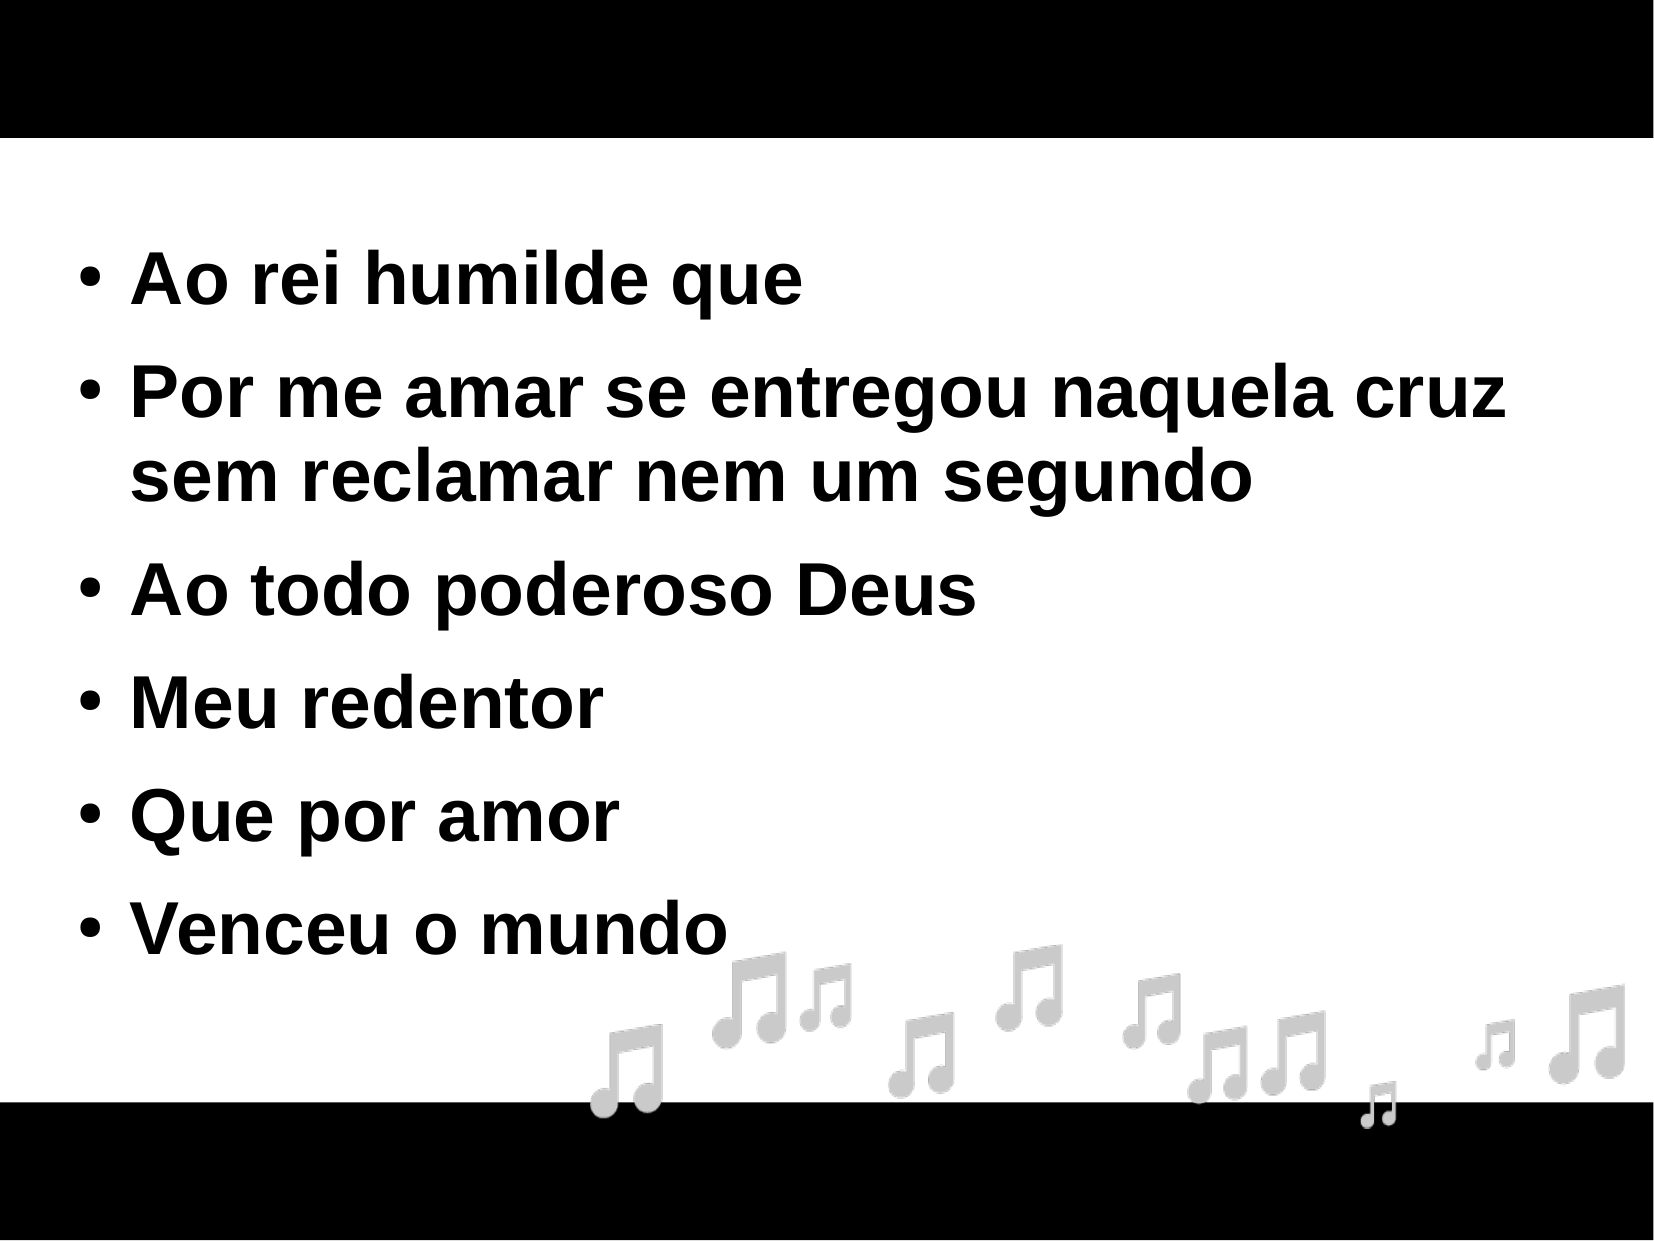

# Ao rei humilde que
Por me amar se entregou naquela cruz sem reclamar nem um segundo
Ao todo poderoso Deus
Meu redentor
Que por amor
Venceu o mundo